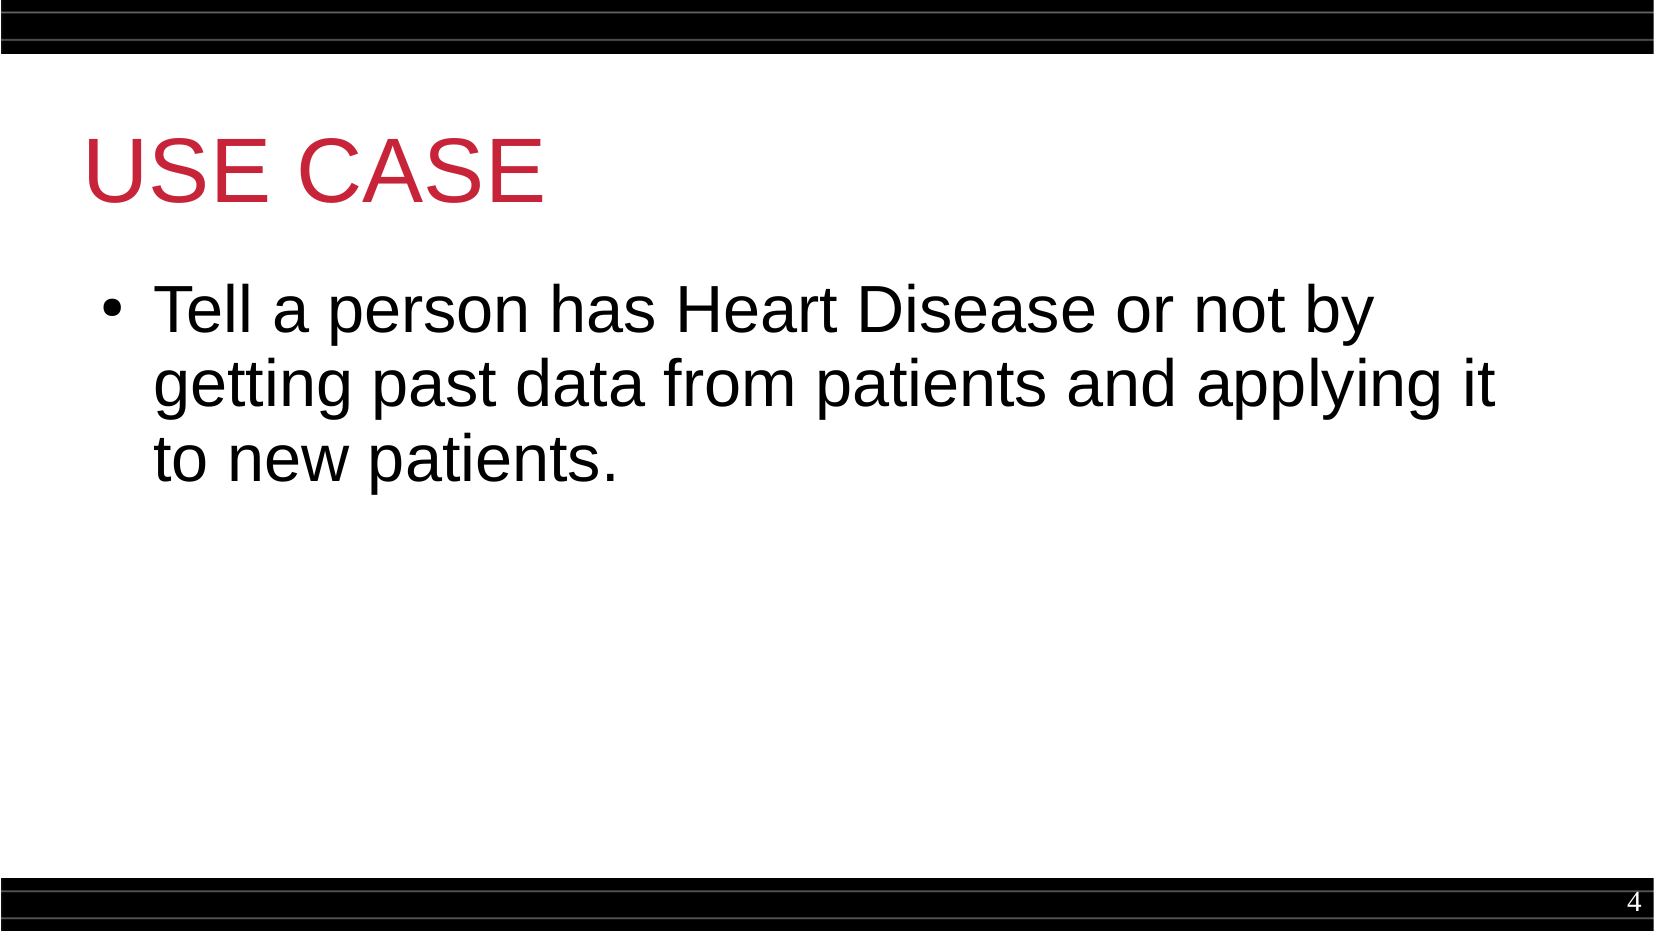

# USE CASE
Tell a person has Heart Disease or not by getting past data from patients and applying it to new patients.